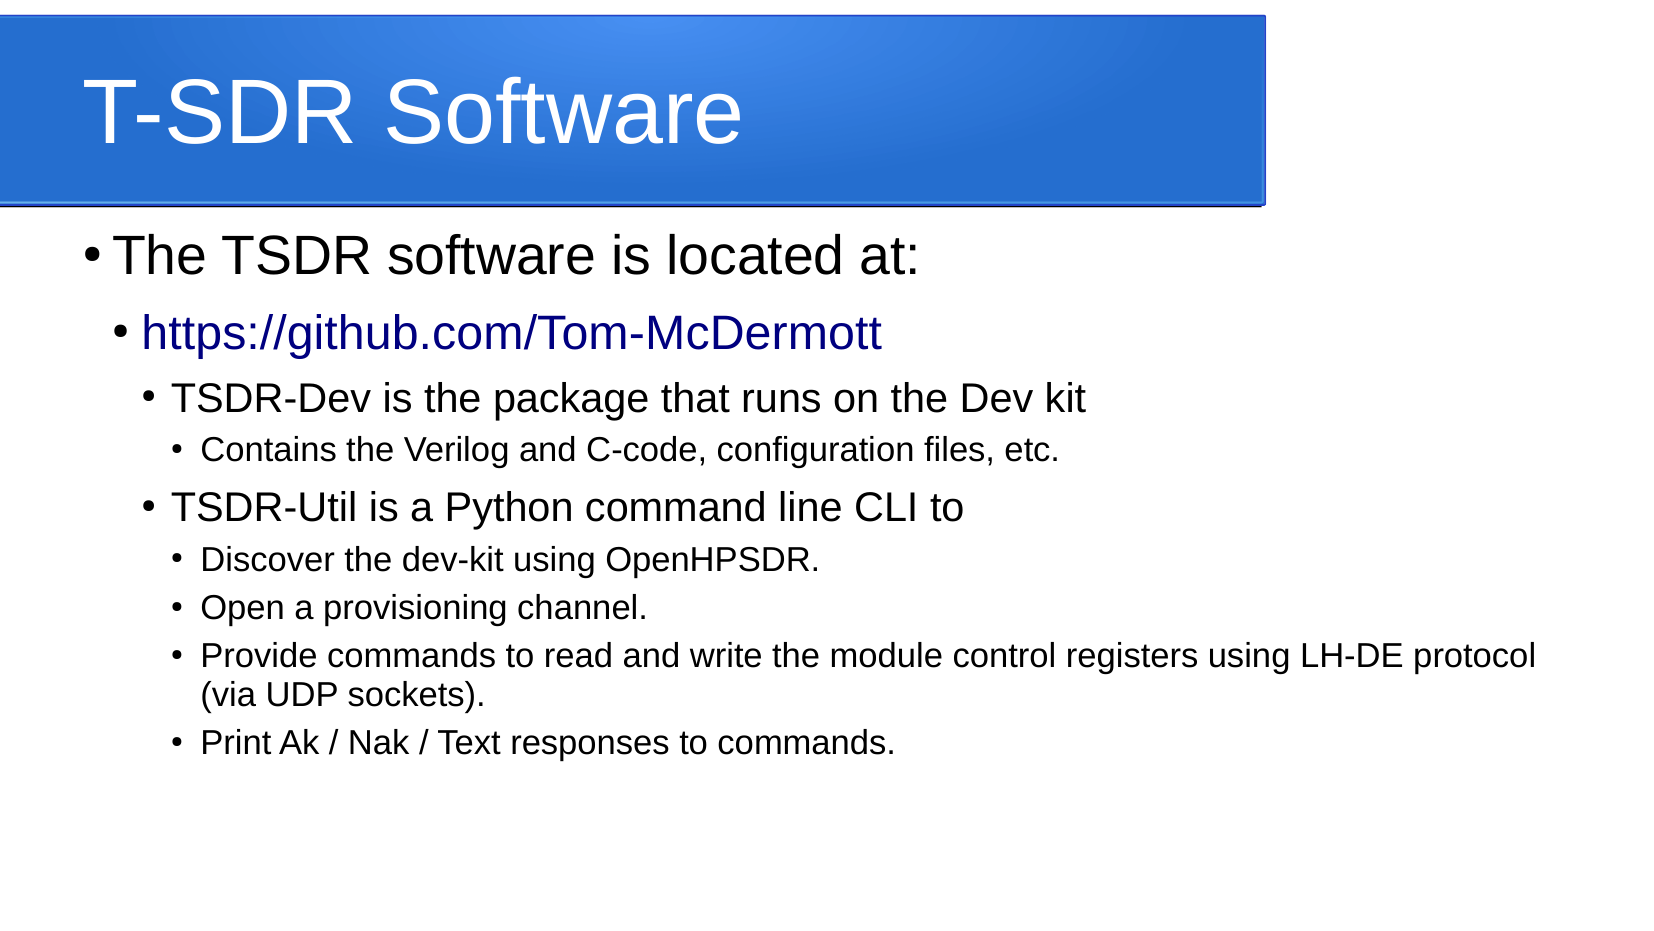

# T-SDR Software
The TSDR software is located at:
https://github.com/Tom-McDermott
TSDR-Dev is the package that runs on the Dev kit
Contains the Verilog and C-code, configuration files, etc.
TSDR-Util is a Python command line CLI to
Discover the dev-kit using OpenHPSDR.
Open a provisioning channel.
Provide commands to read and write the module control registers using LH-DE protocol (via UDP sockets).
Print Ak / Nak / Text responses to commands.